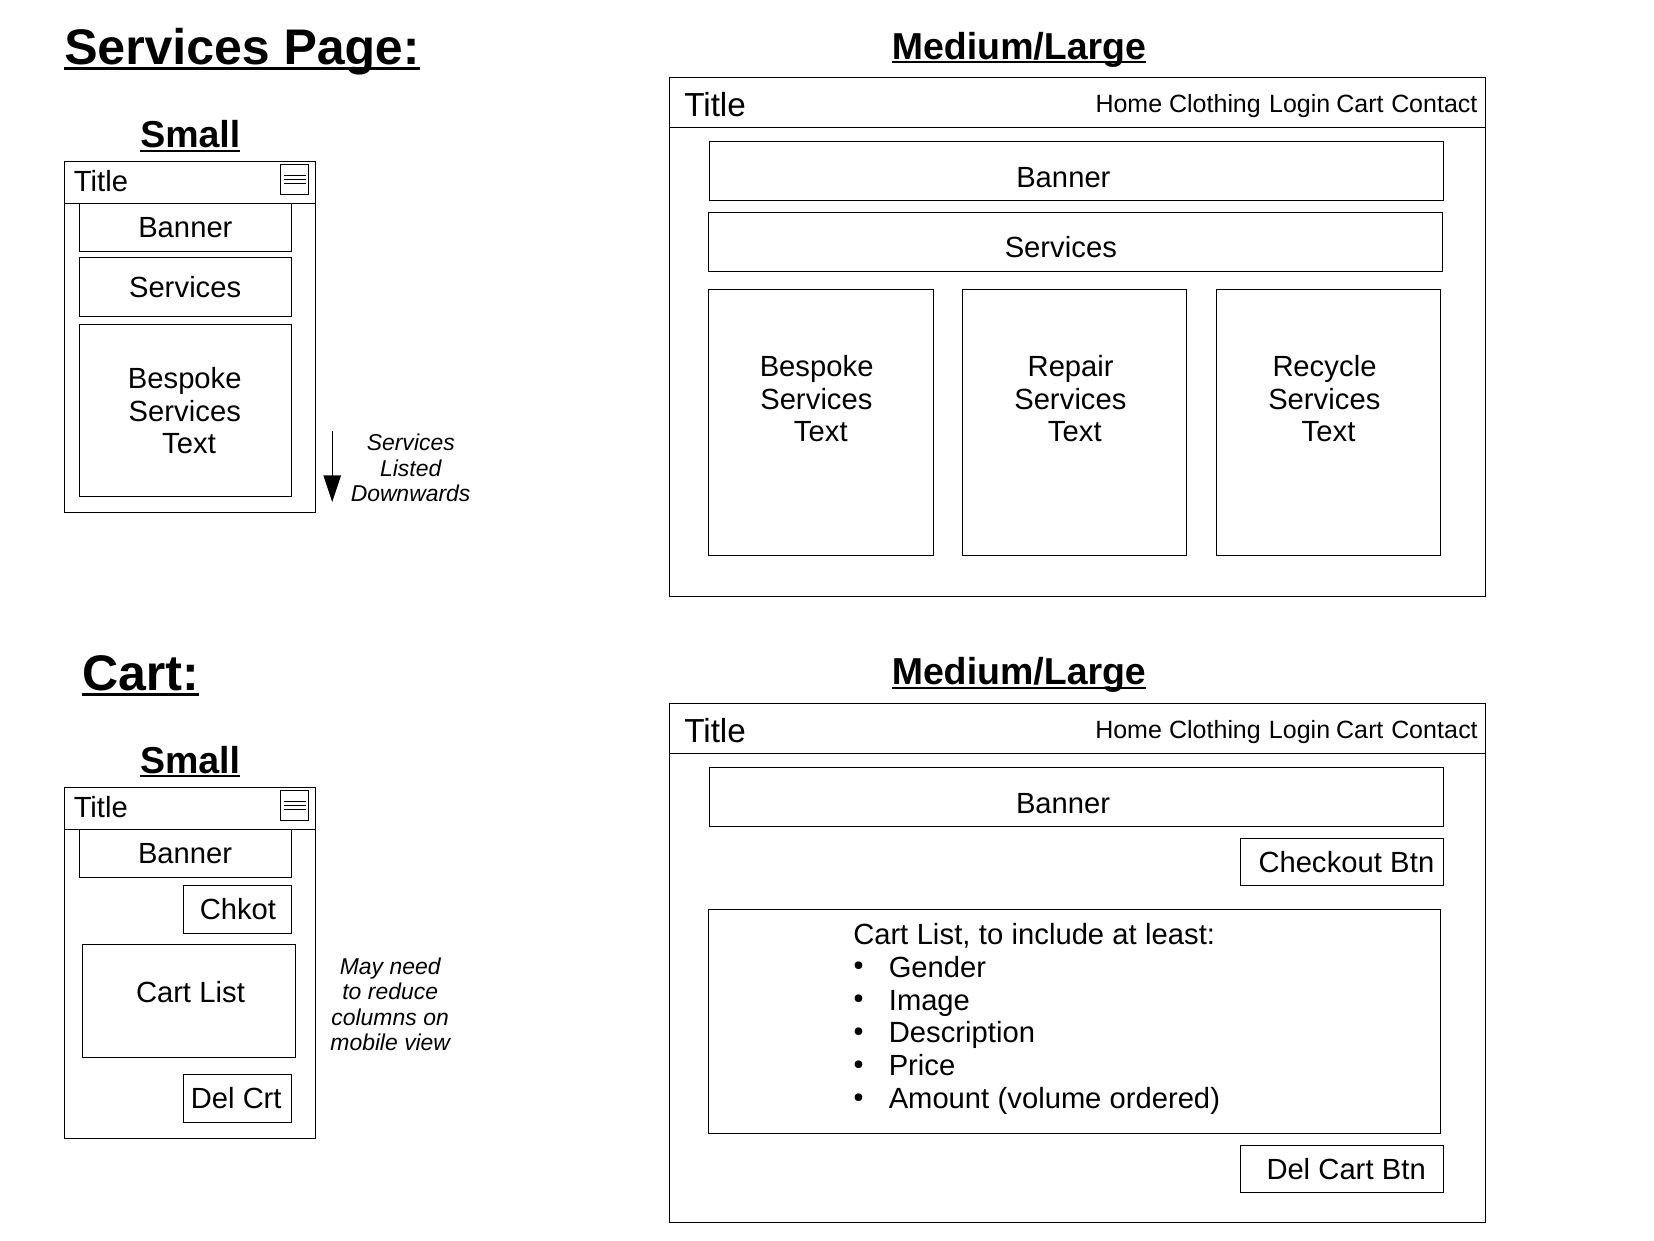

Services Page:
Medium/Large
Title
Home
Clothing
Login
Cart
Contact
Small
Banner
Title
Banner
Services
Services
Bespoke
Services
Text
Repair
Services
Text
Recycle
Services
Text
Bespoke
Services
Text
Services
Listed Downwards
Cart:
Medium/Large
Title
Home
Clothing
Login
Cart
Contact
Small
Banner
Title
Banner
Checkout Btn
Chkot
Cart List, to include at least:
Gender
Image
Description
Price
Amount (volume ordered)
May need to reduce columns on mobile view
Cart List
Del Crt
Del Cart Btn